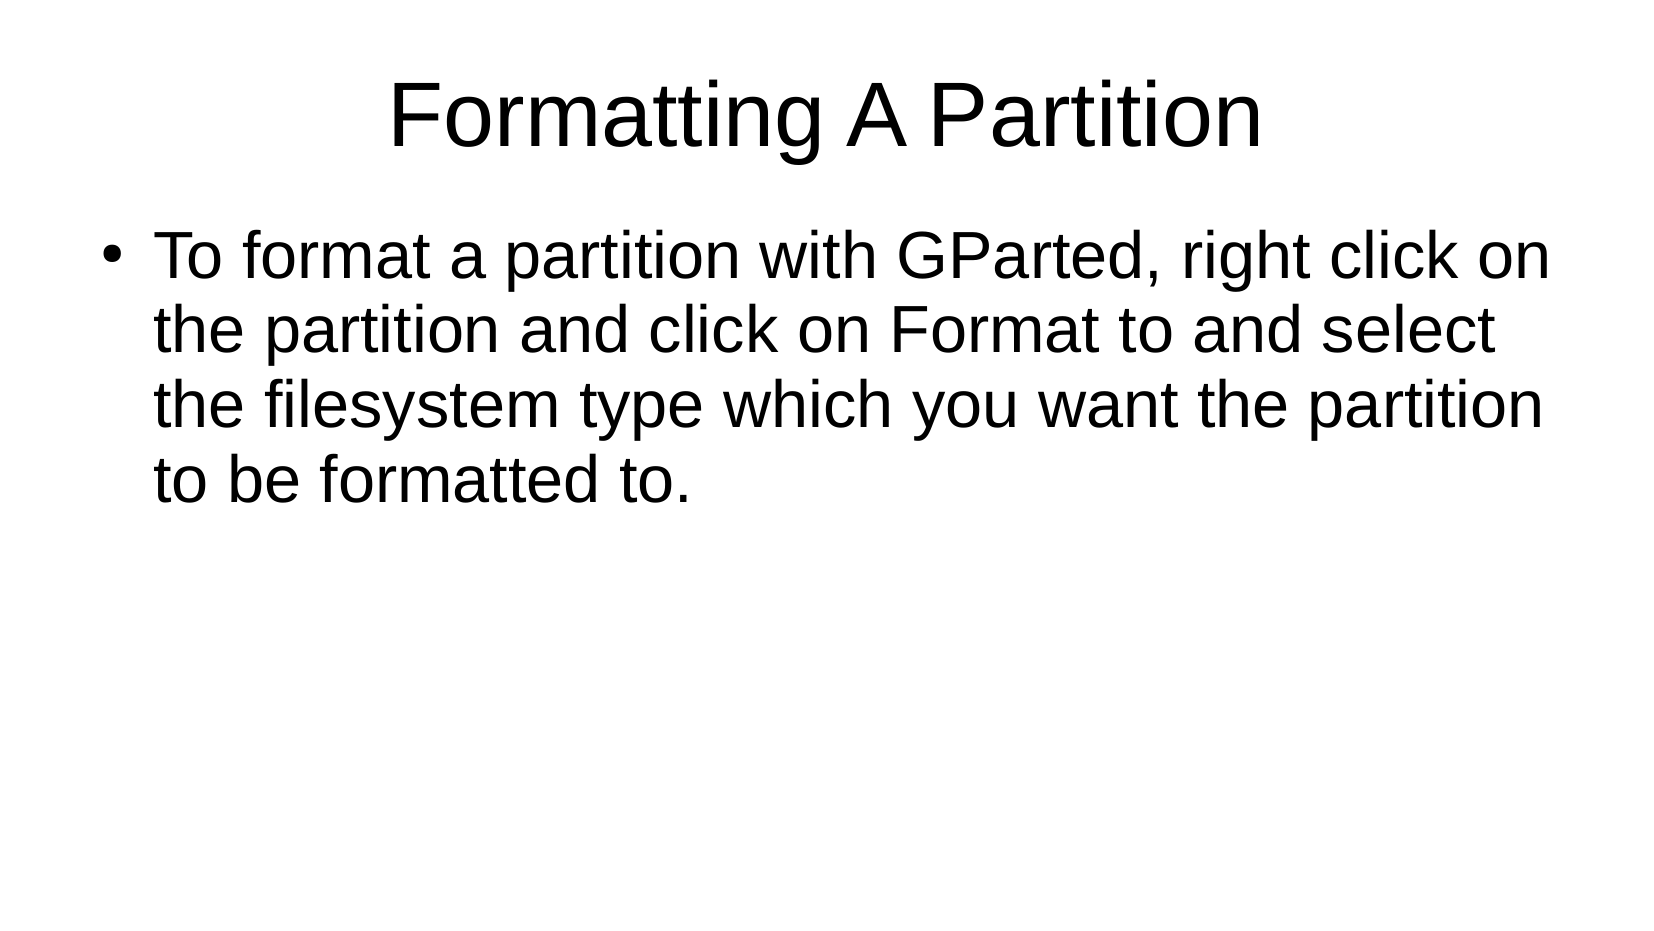

# Formatting A Partition
To format a partition with GParted, right click on the partition and click on Format to and select the filesystem type which you want the partition to be formatted to.